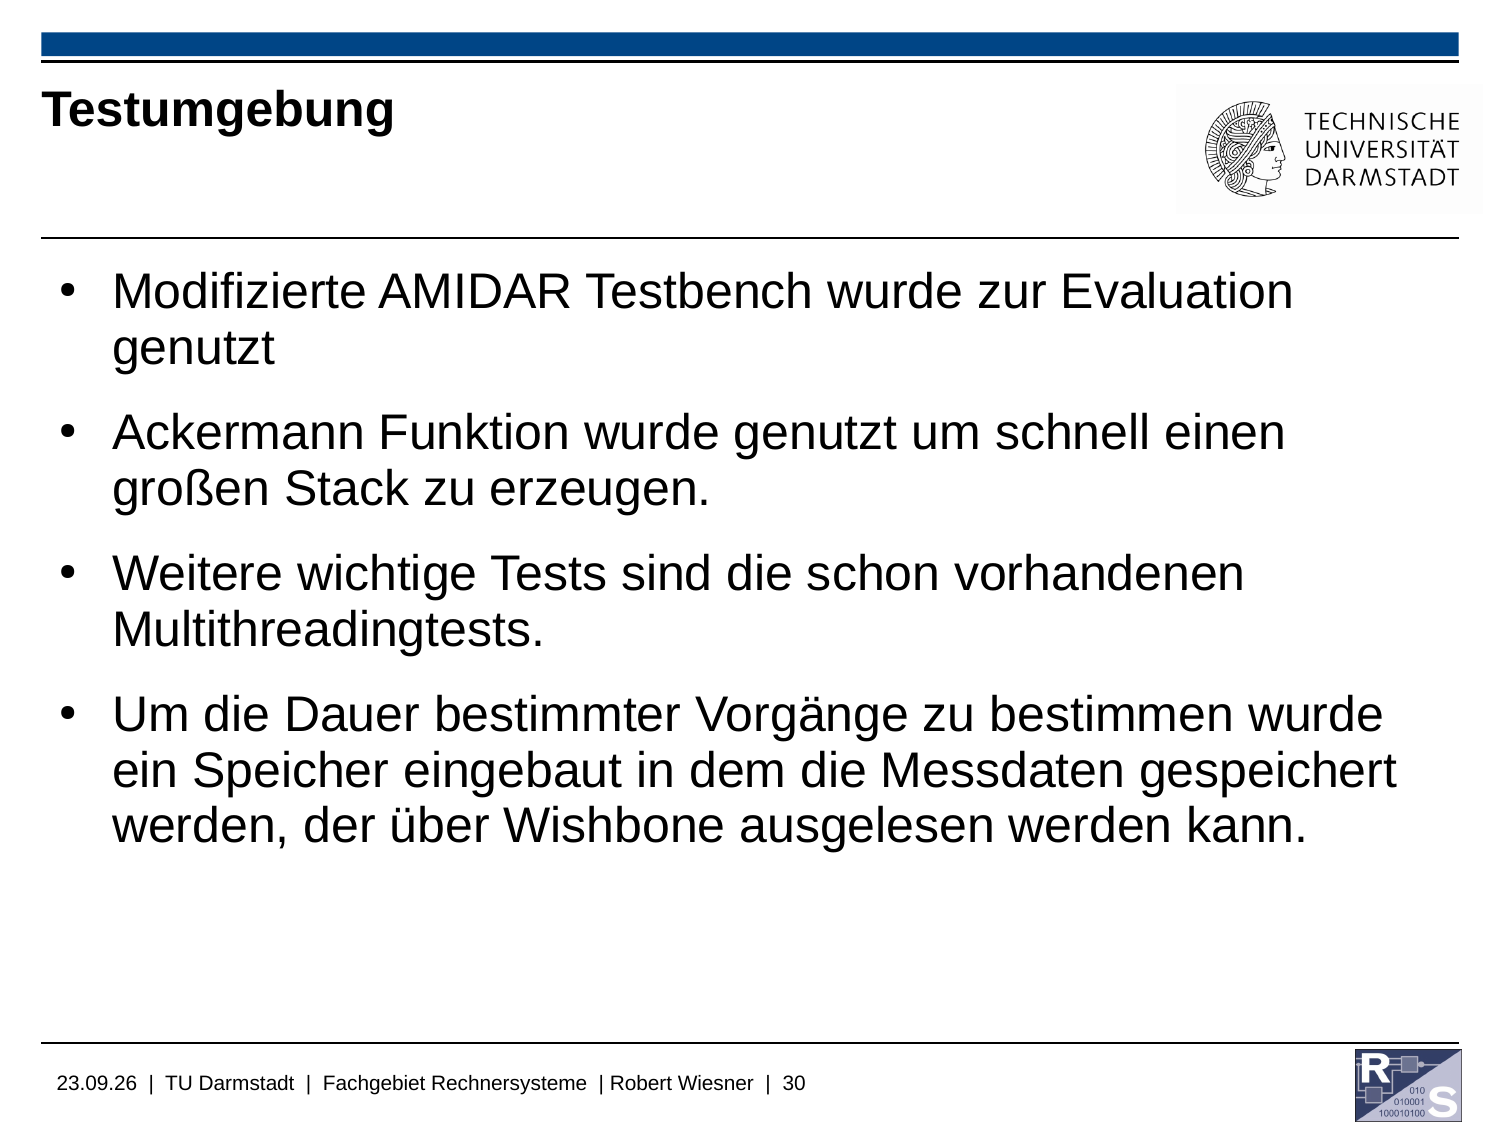

# Testumgebung
Modifizierte AMIDAR Testbench wurde zur Evaluation genutzt
Ackermann Funktion wurde genutzt um schnell einen großen Stack zu erzeugen.
Weitere wichtige Tests sind die schon vorhandenen Multithreadingtests.
Um die Dauer bestimmter Vorgänge zu bestimmen wurde ein Speicher eingebaut in dem die Messdaten gespeichert werden, der über Wishbone ausgelesen werden kann.